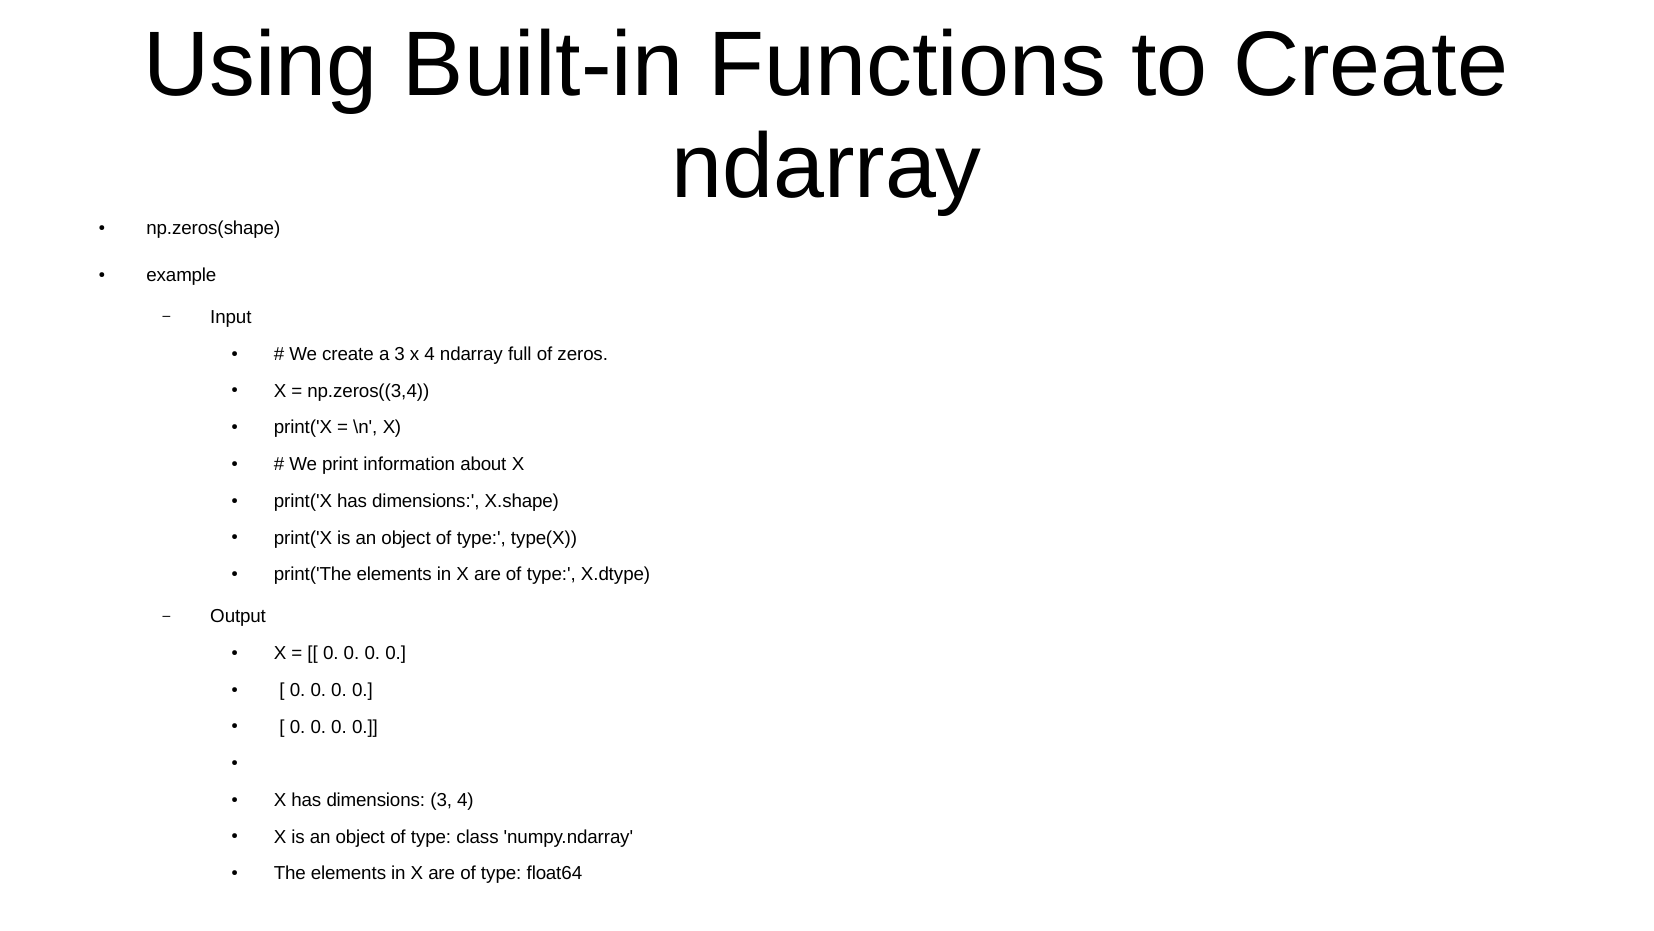

# Using Built-in Functions to Create ndarray
np.zeros(shape)
example
Input
# We create a 3 x 4 ndarray full of zeros.
X = np.zeros((3,4))
print('X = \n', X)
# We print information about X
print('X has dimensions:', X.shape)
print('X is an object of type:', type(X))
print('The elements in X are of type:', X.dtype)
Output
X = [[ 0. 0. 0. 0.]
 [ 0. 0. 0. 0.]
 [ 0. 0. 0. 0.]]
X has dimensions: (3, 4)
X is an object of type: class 'numpy.ndarray'
The elements in X are of type: float64